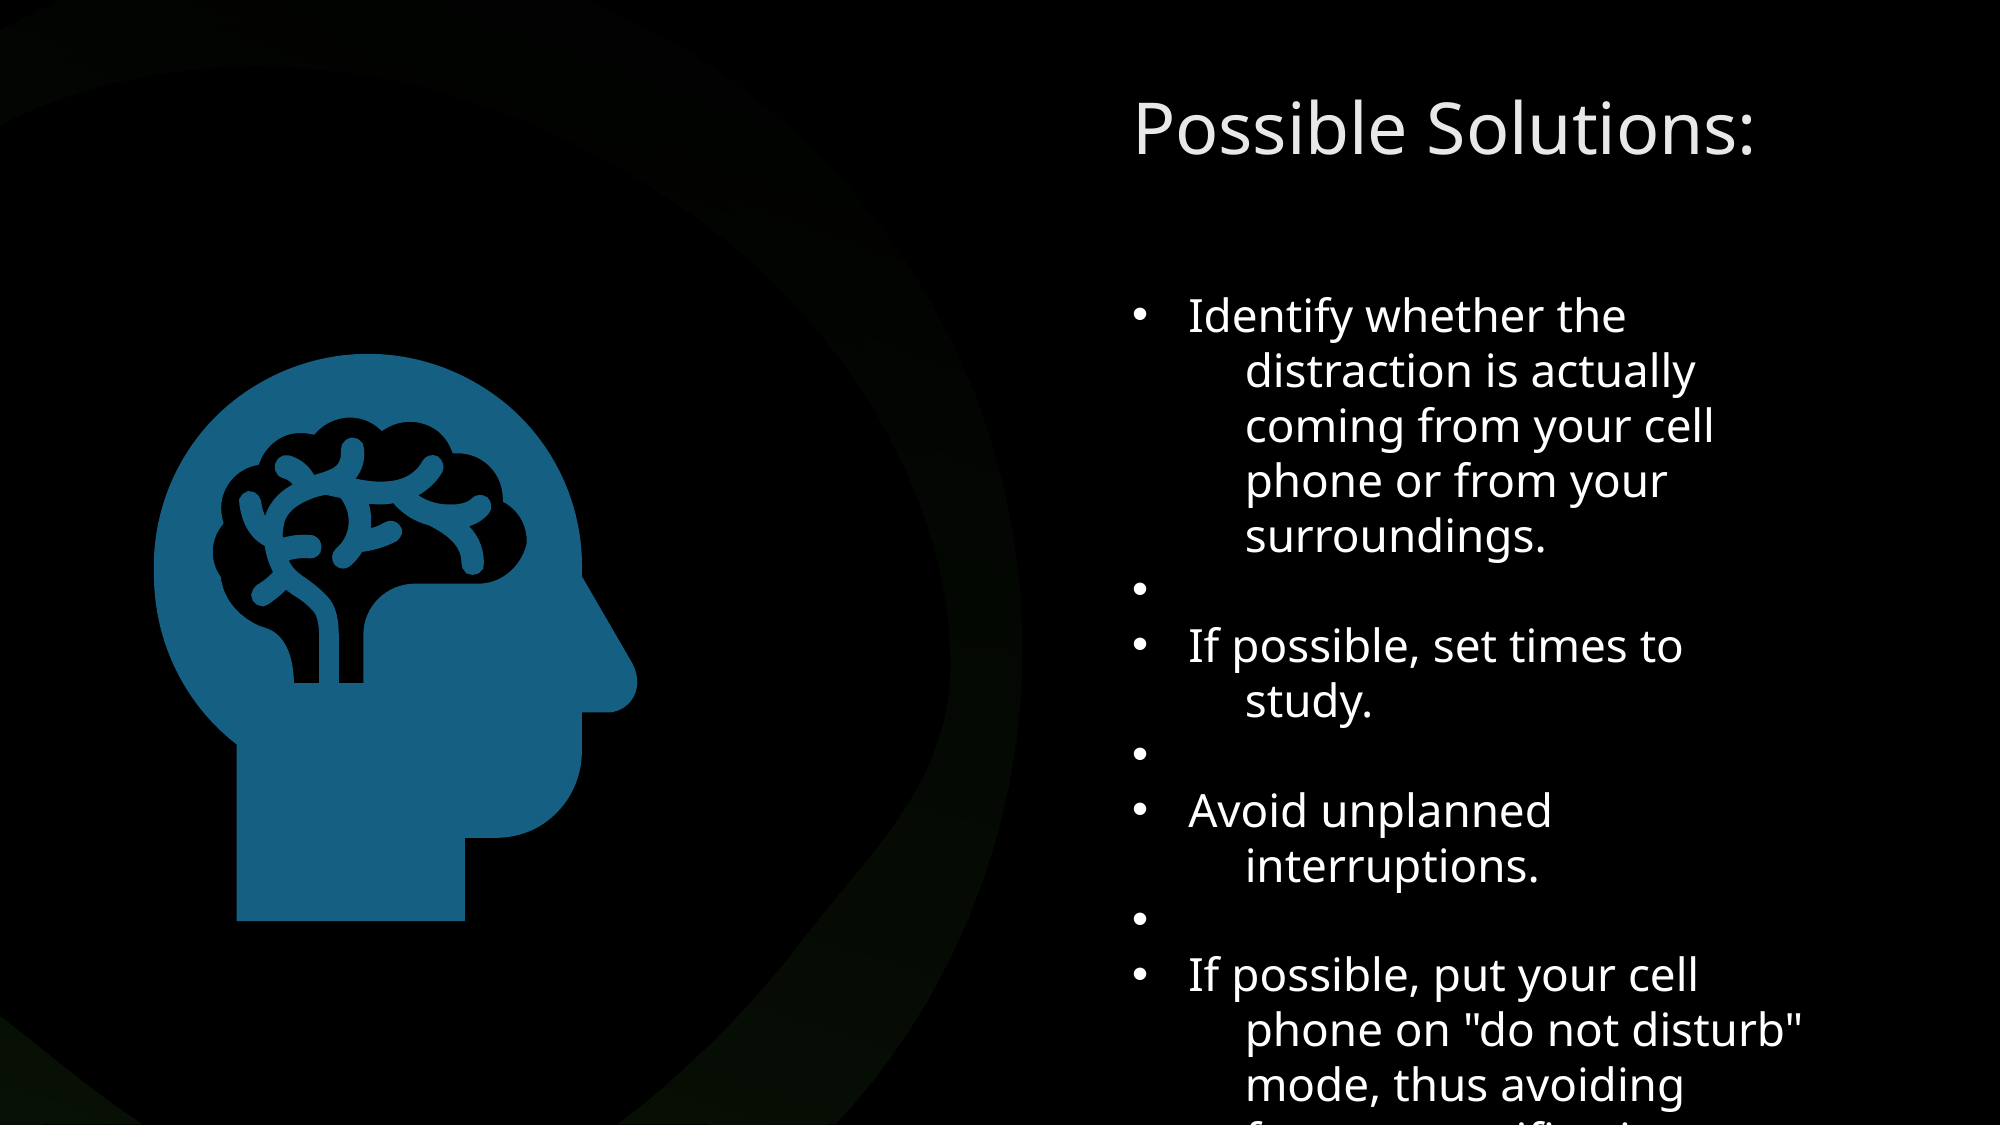

# Possible Solutions:
Identify whether the distraction is actually coming from your cell phone or from your surroundings.
If possible, set times to study.
Avoid unplanned interruptions.
If possible, put your cell phone on "do not disturb" mode, thus avoiding frequent notifications.